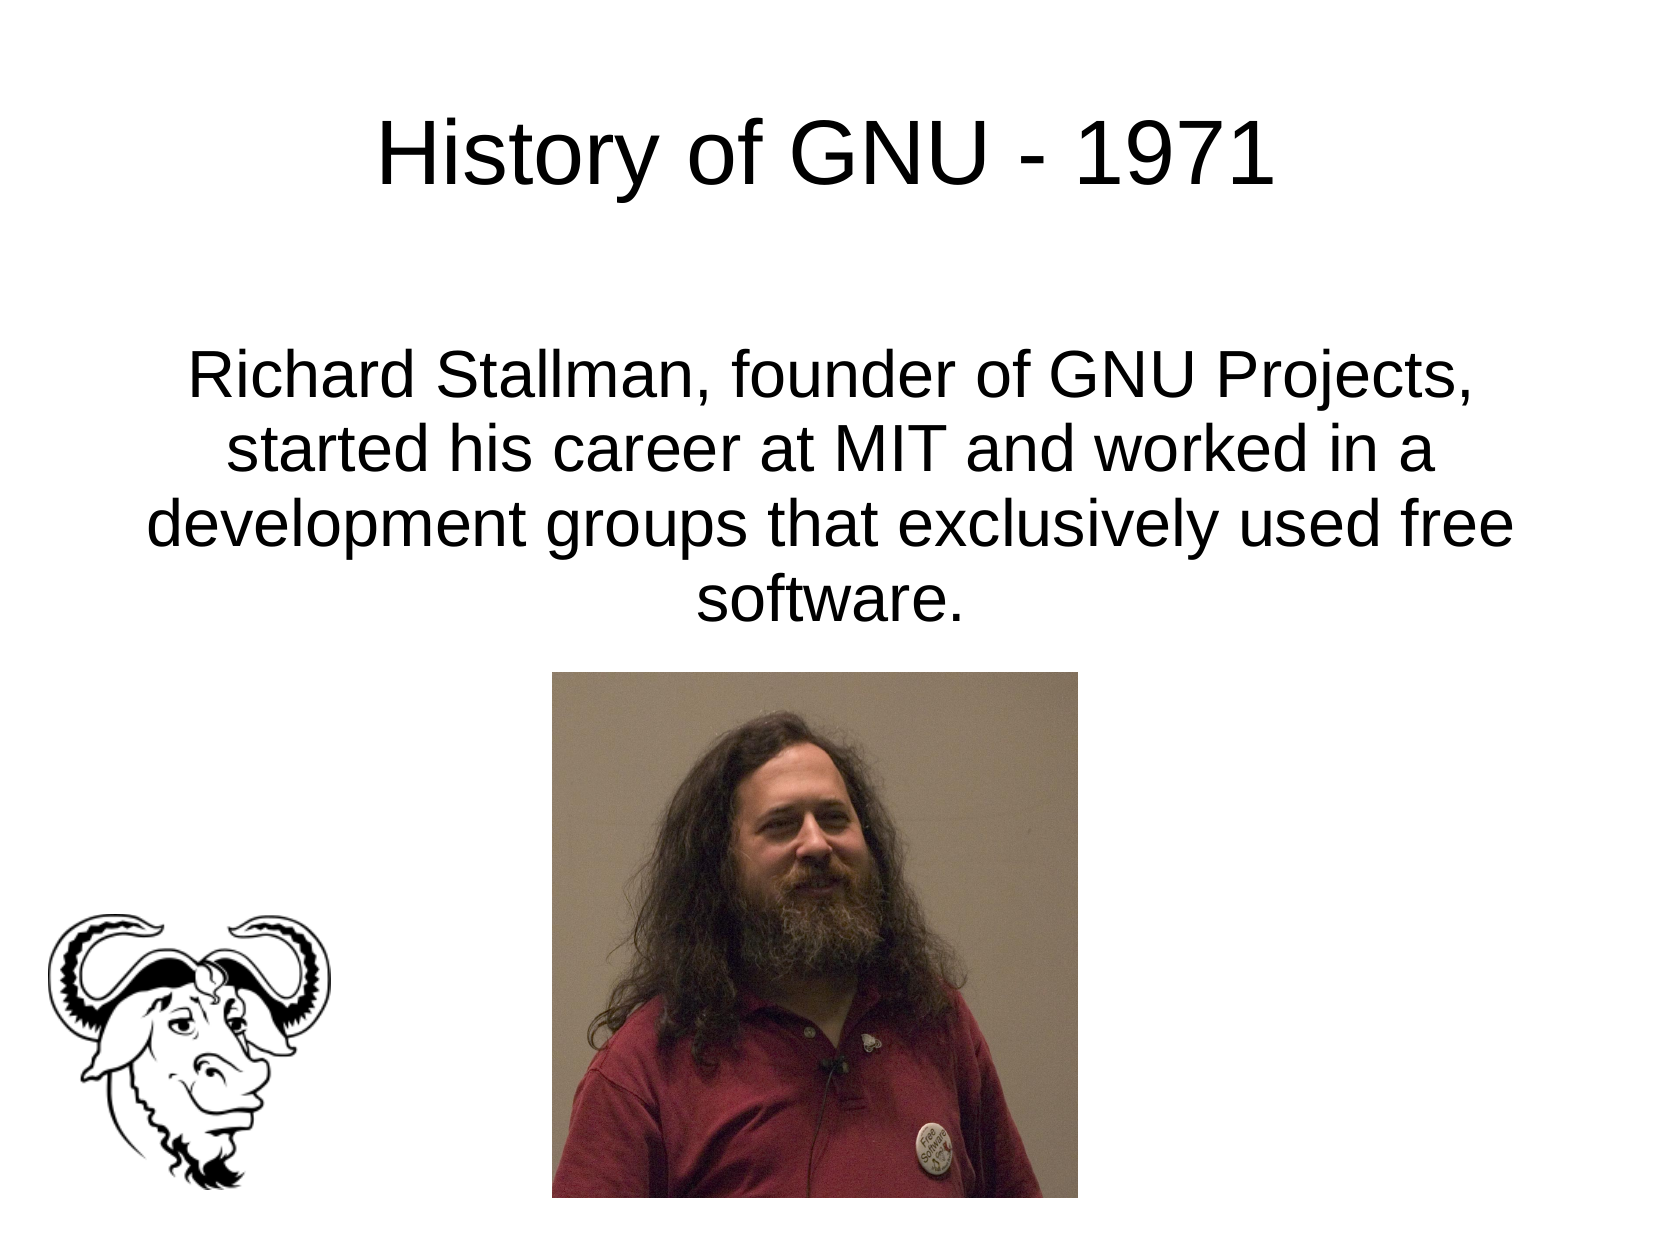

# History of GNU - 1971
Richard Stallman, founder of GNU Projects, started his career at MIT and worked in a development groups that exclusively used free software.